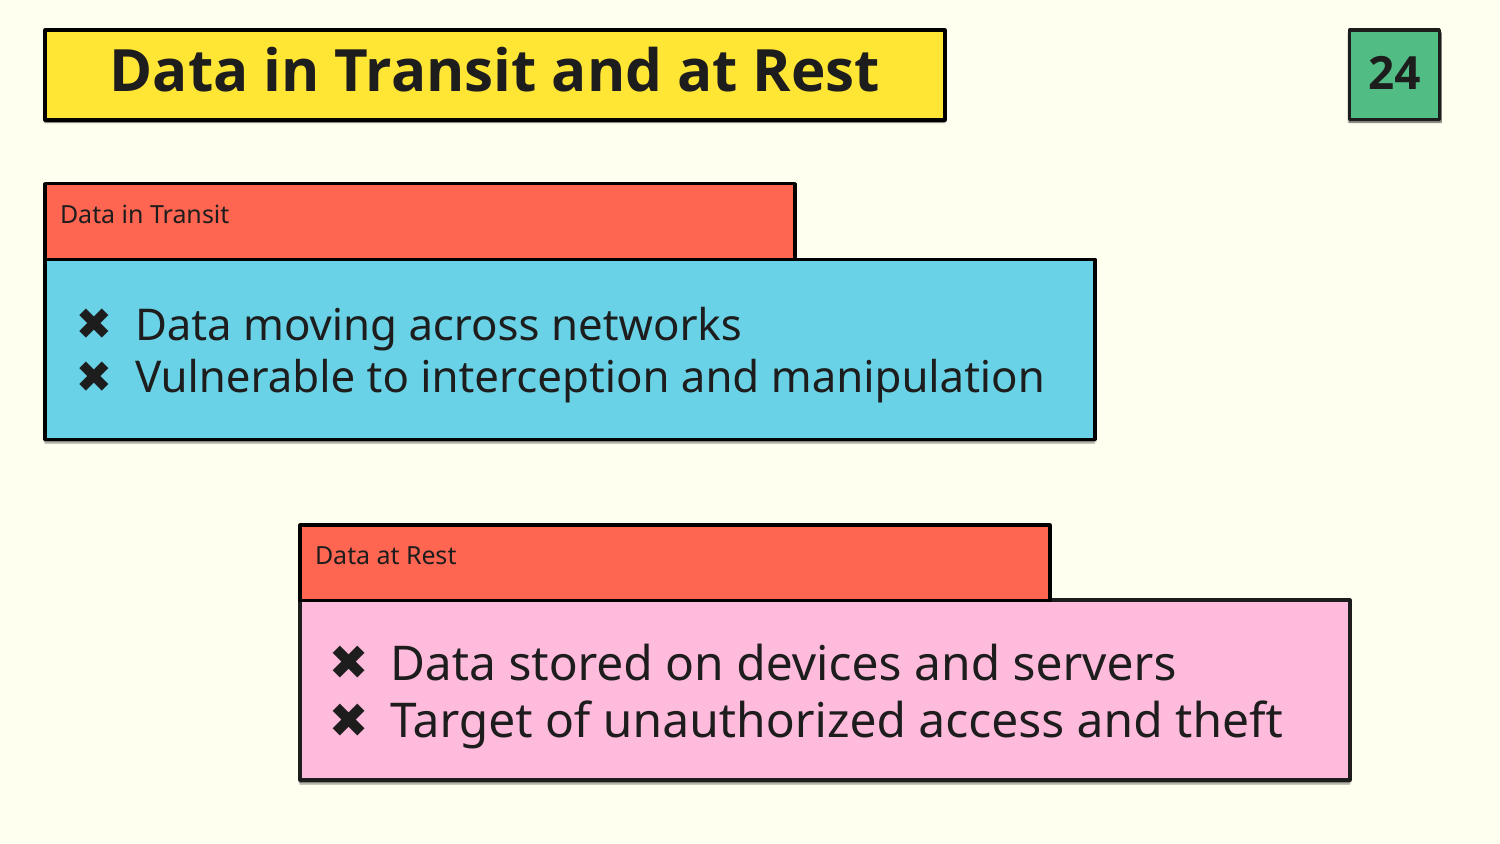

Data in Transit and at Rest
Data in Transit
# Data moving across networks
Vulnerable to interception and manipulation
Data at Rest
Data stored on devices and servers
Target of unauthorized access and theft